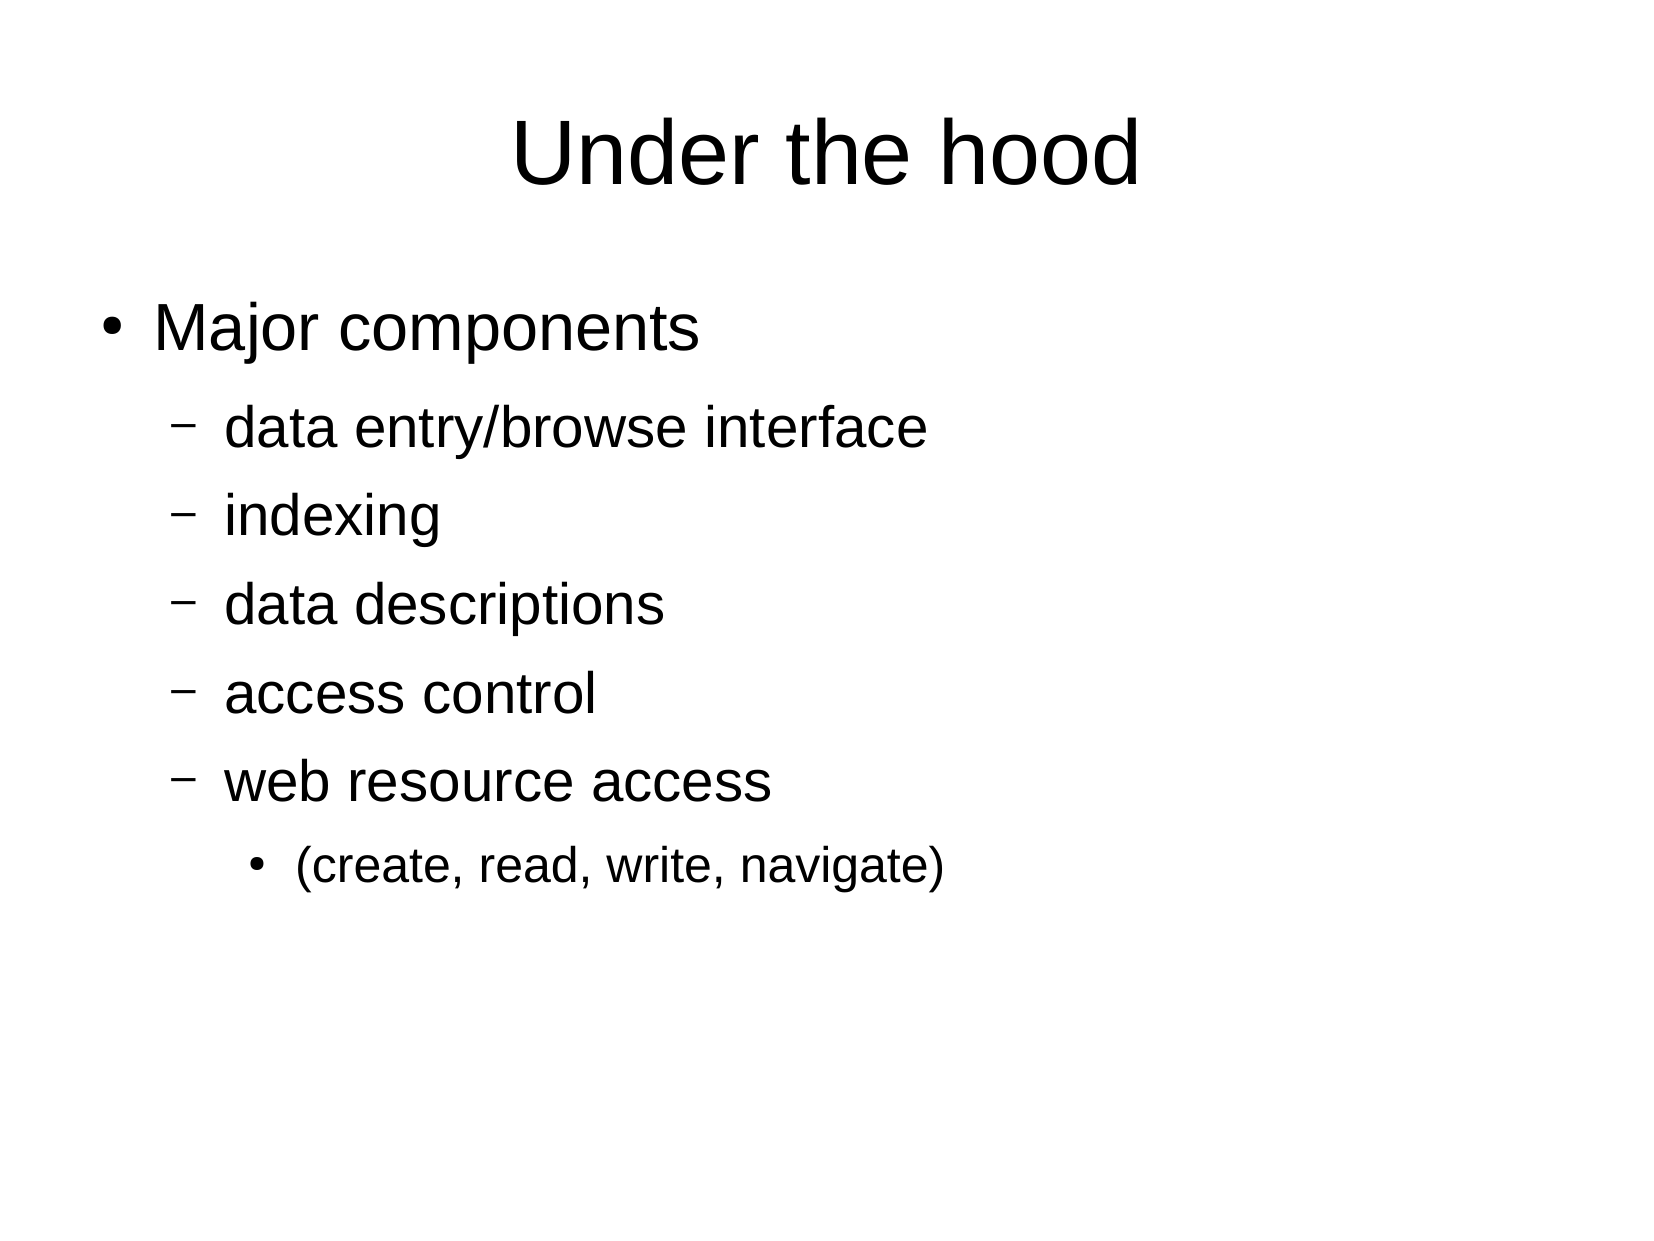

# Under the hood
Major components
data entry/browse interface
indexing
data descriptions
access control
web resource access
(create, read, write, navigate)